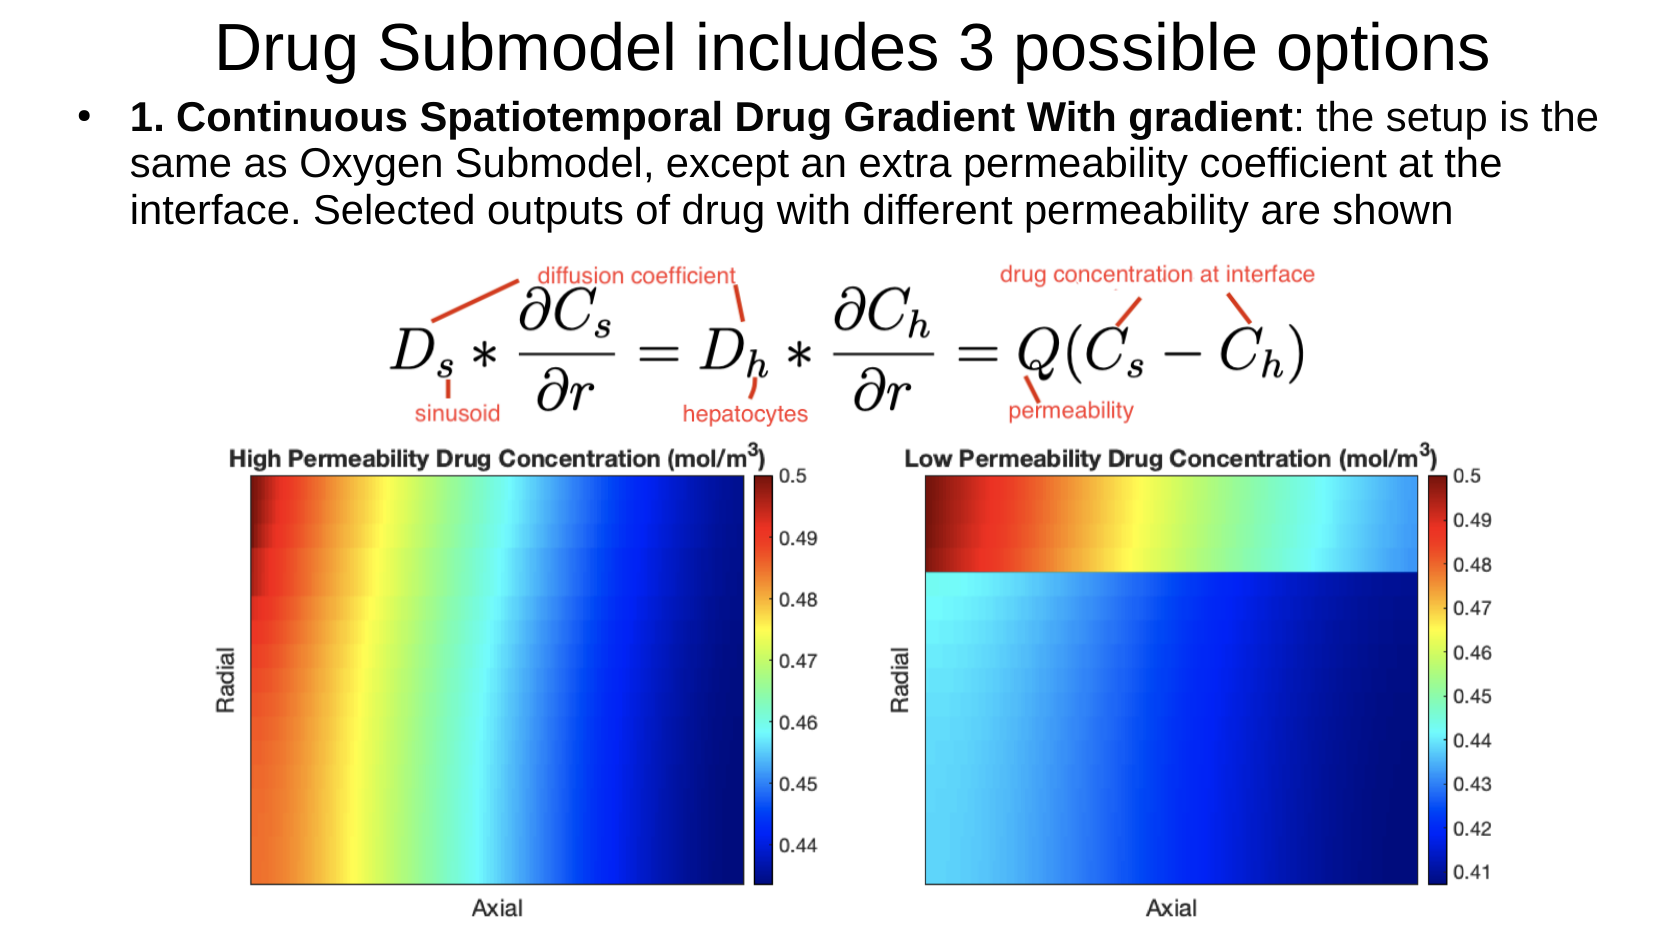

# Drug Submodel includes 3 possible options
1. Continuous Spatiotemporal Drug Gradient With gradient: the setup is the same as Oxygen Submodel, except an extra permeability coefficient at the interface. Selected outputs of drug with different permeability are shown